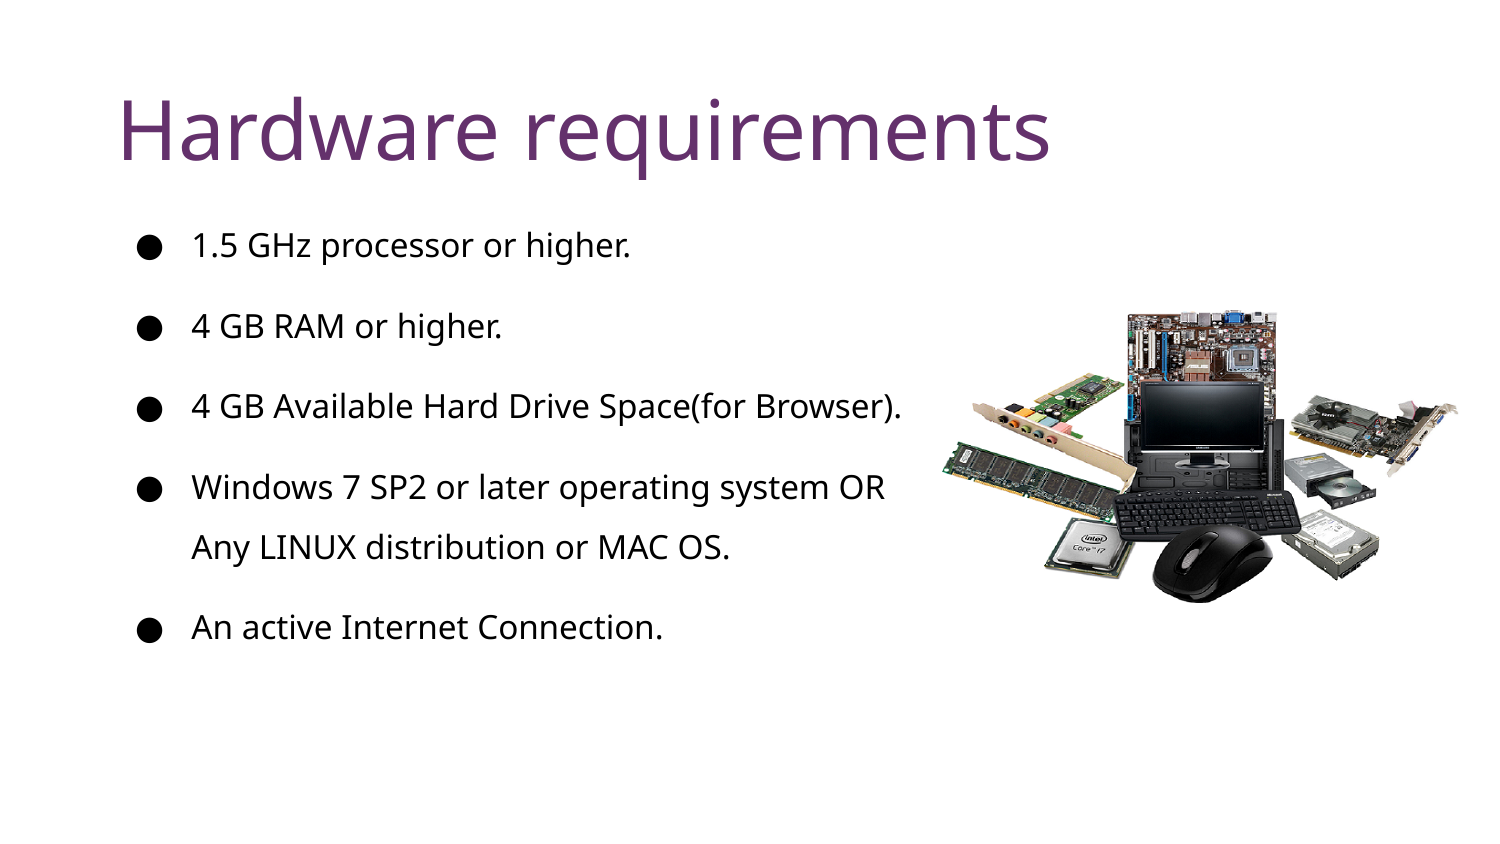

# Hardware requirements
1.5 GHz processor or higher.
4 GB RAM or higher.
4 GB Available Hard Drive Space(for Browser).
Windows 7 SP2 or later operating system OR Any LINUX distribution or MAC OS.
An active Internet Connection.